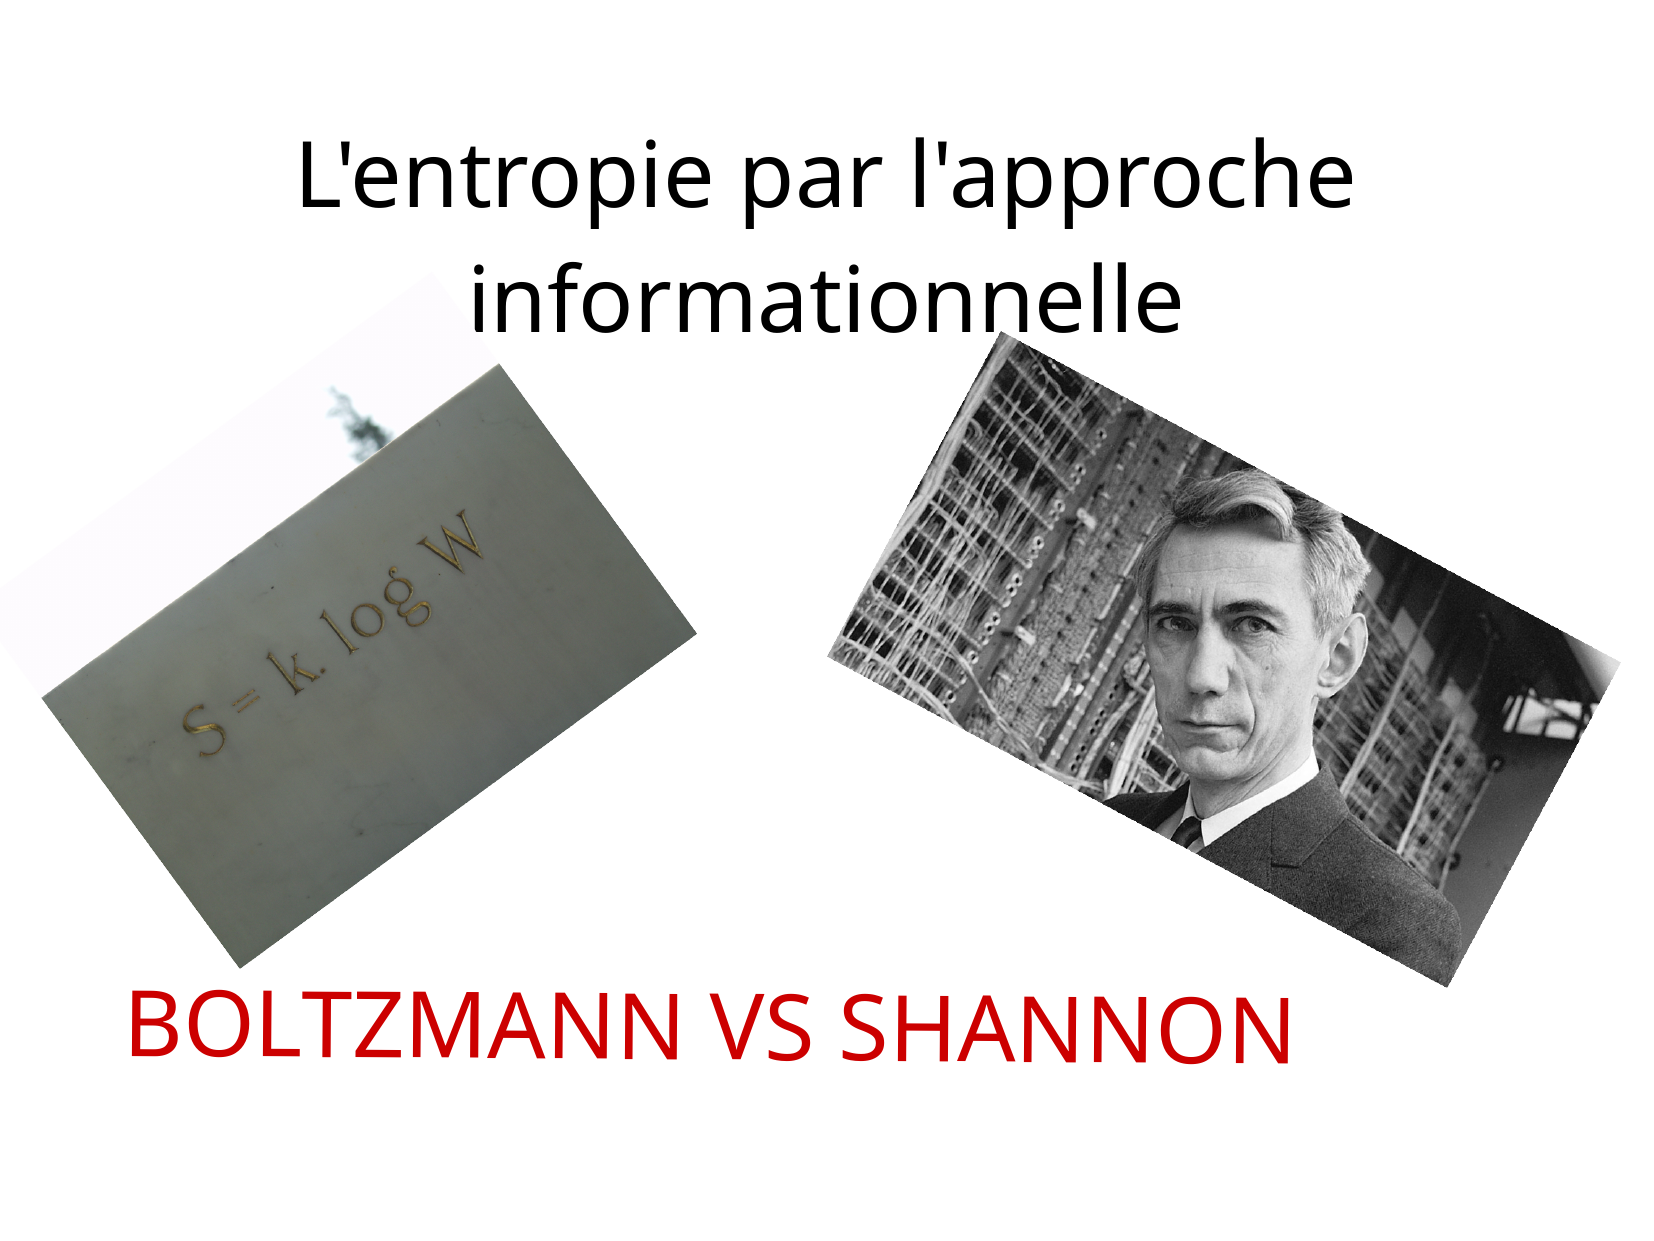

# L'entropie par l'approche informationnelle
BOLTZMANN VS SHANNON